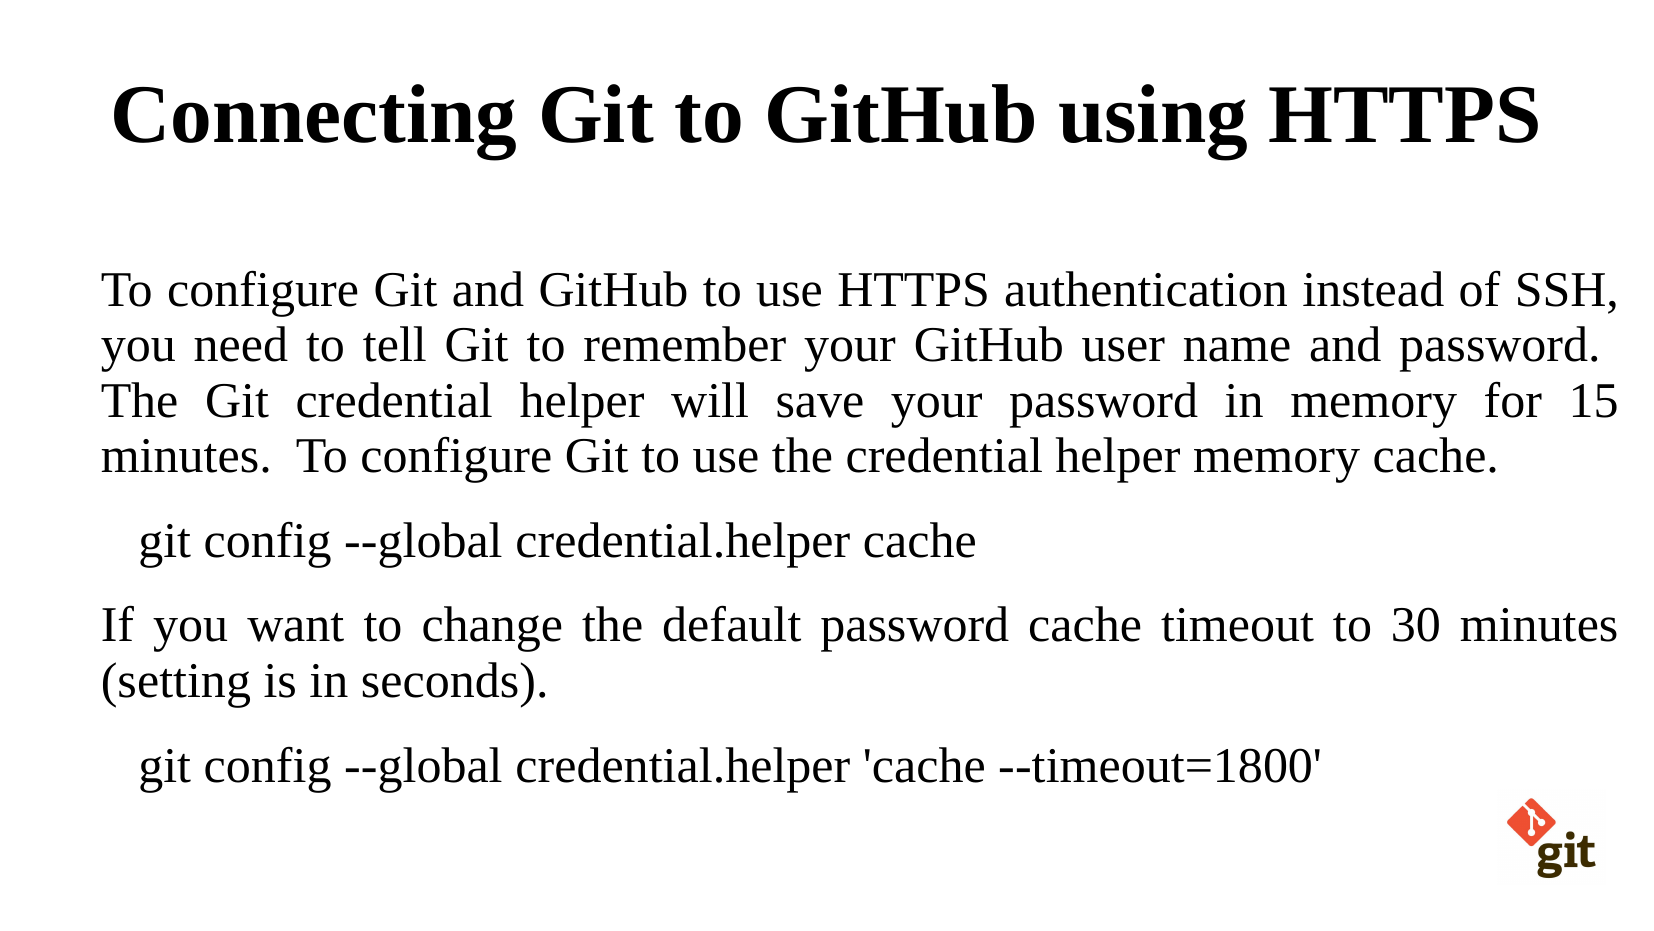

# Connecting Git to GitHub using HTTPS
To configure Git and GitHub to use HTTPS authentication instead of SSH, you need to tell Git to remember your GitHub user name and password. The Git credential helper will save your password in memory for 15 minutes. To configure Git to use the credential helper memory cache.
 git config --global credential.helper cache
If you want to change the default password cache timeout to 30 minutes (setting is in seconds).
 git config --global credential.helper 'cache --timeout=1800'